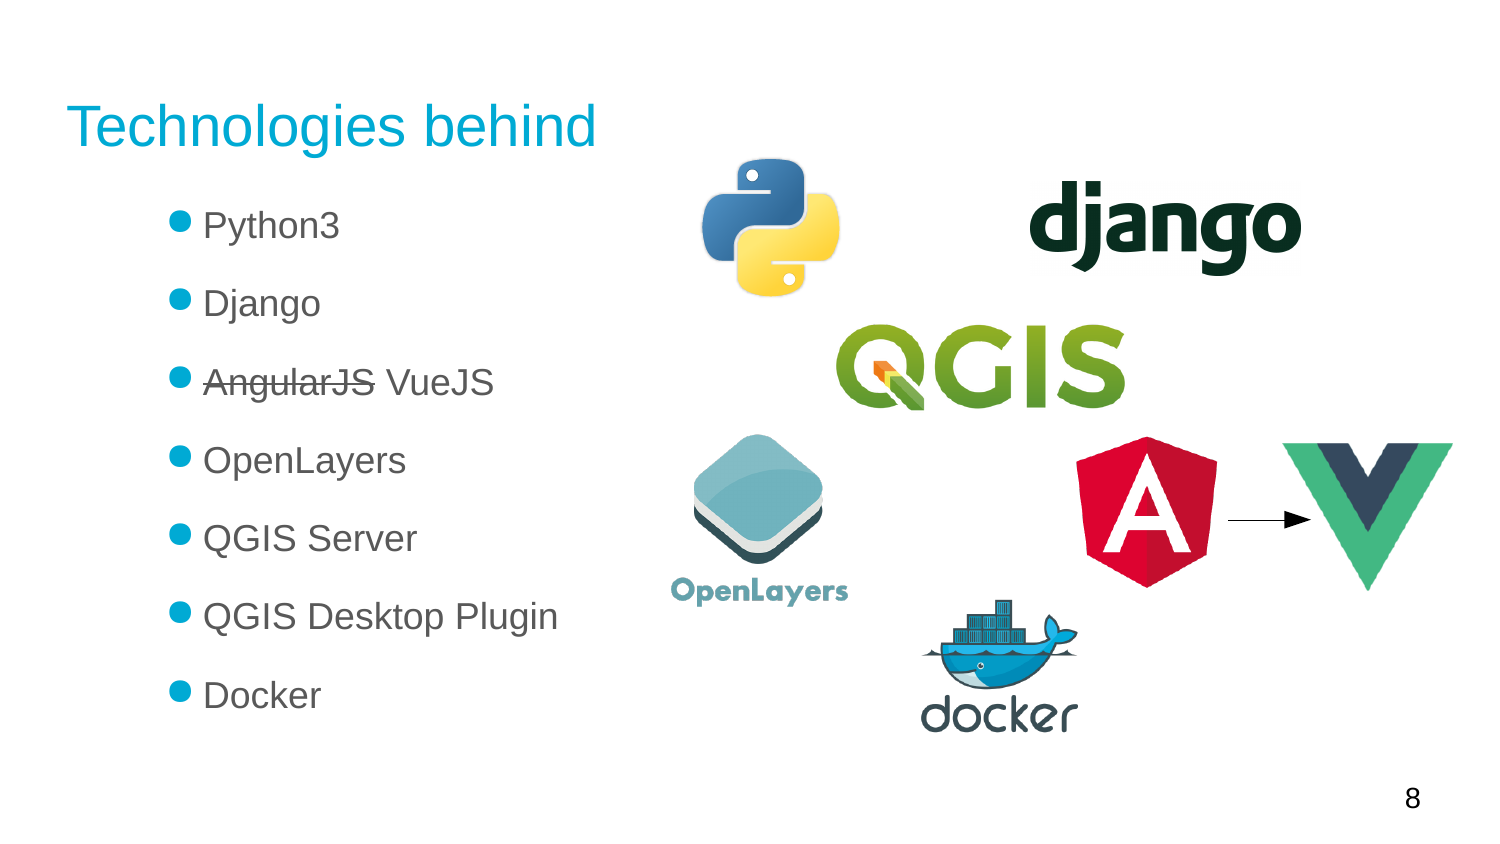

# Technologies behind
Python3
Django
AngularJS VueJS
OpenLayers
QGIS Server
QGIS Desktop Plugin
Docker